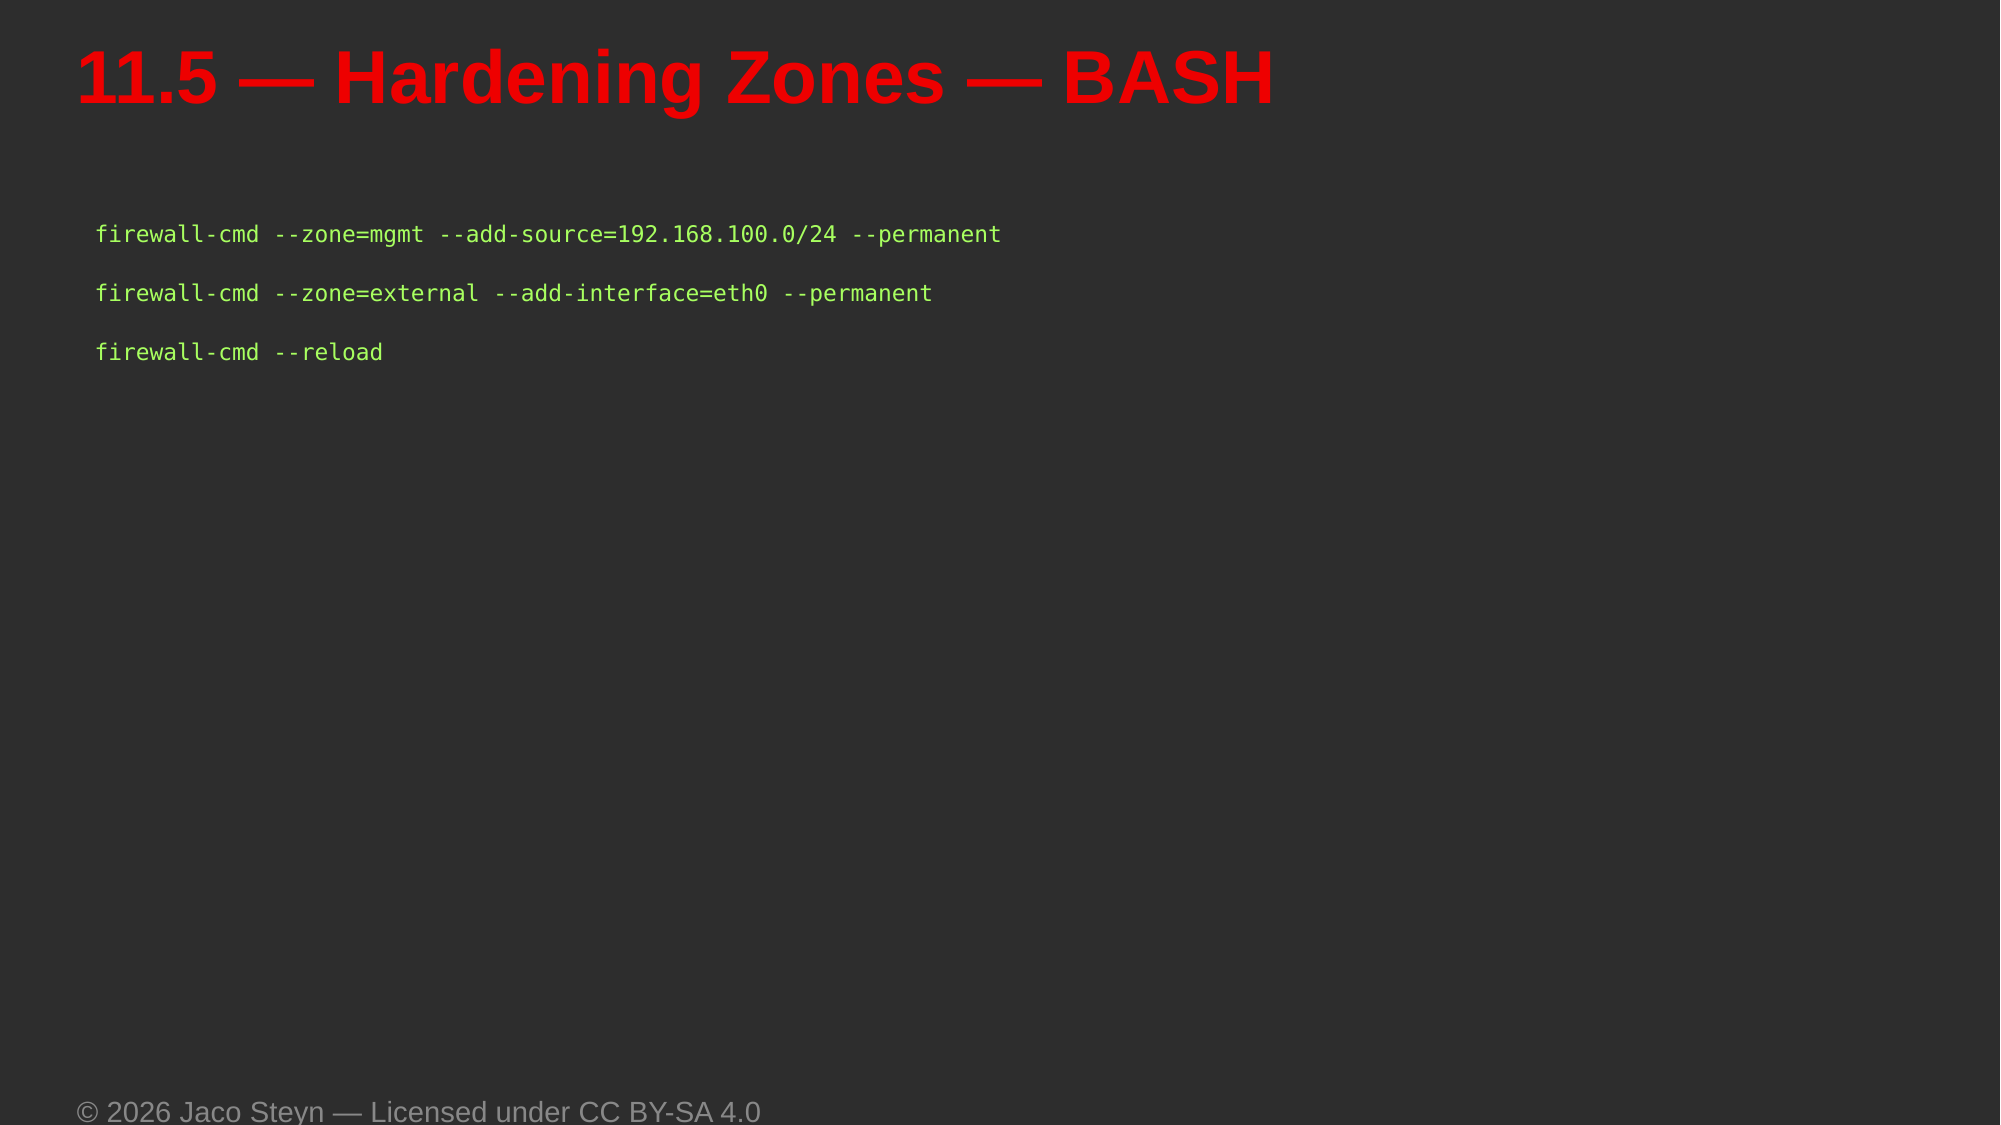

11.5 — Hardening Zones — BASH
firewall-cmd --zone=mgmt --add-source=192.168.100.0/24 --permanent
firewall-cmd --zone=external --add-interface=eth0 --permanent
firewall-cmd --reload
© 2026 Jaco Steyn — Licensed under CC BY-SA 4.0